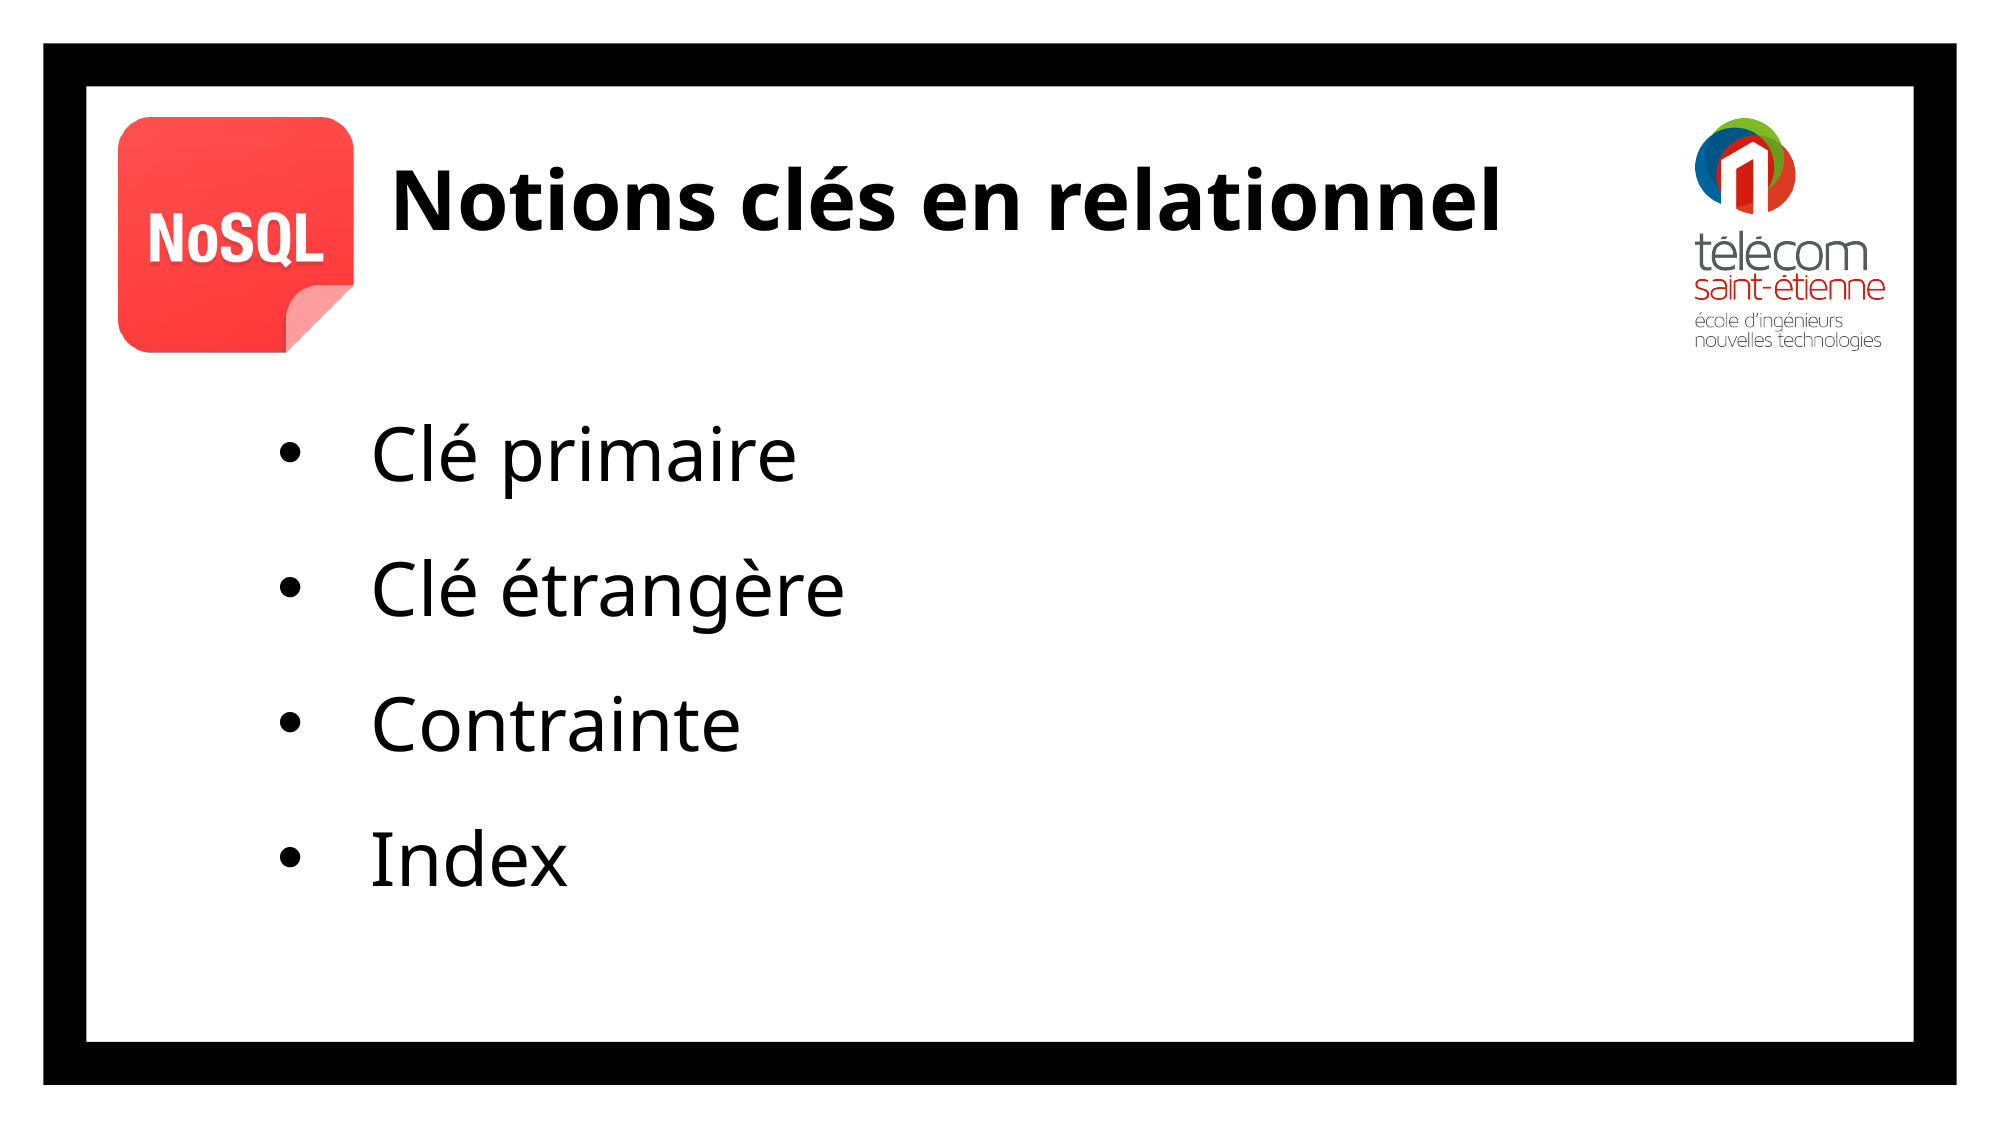

# Notions clés en relationnel
Clé primaire
Clé étrangère
Contrainte
Index